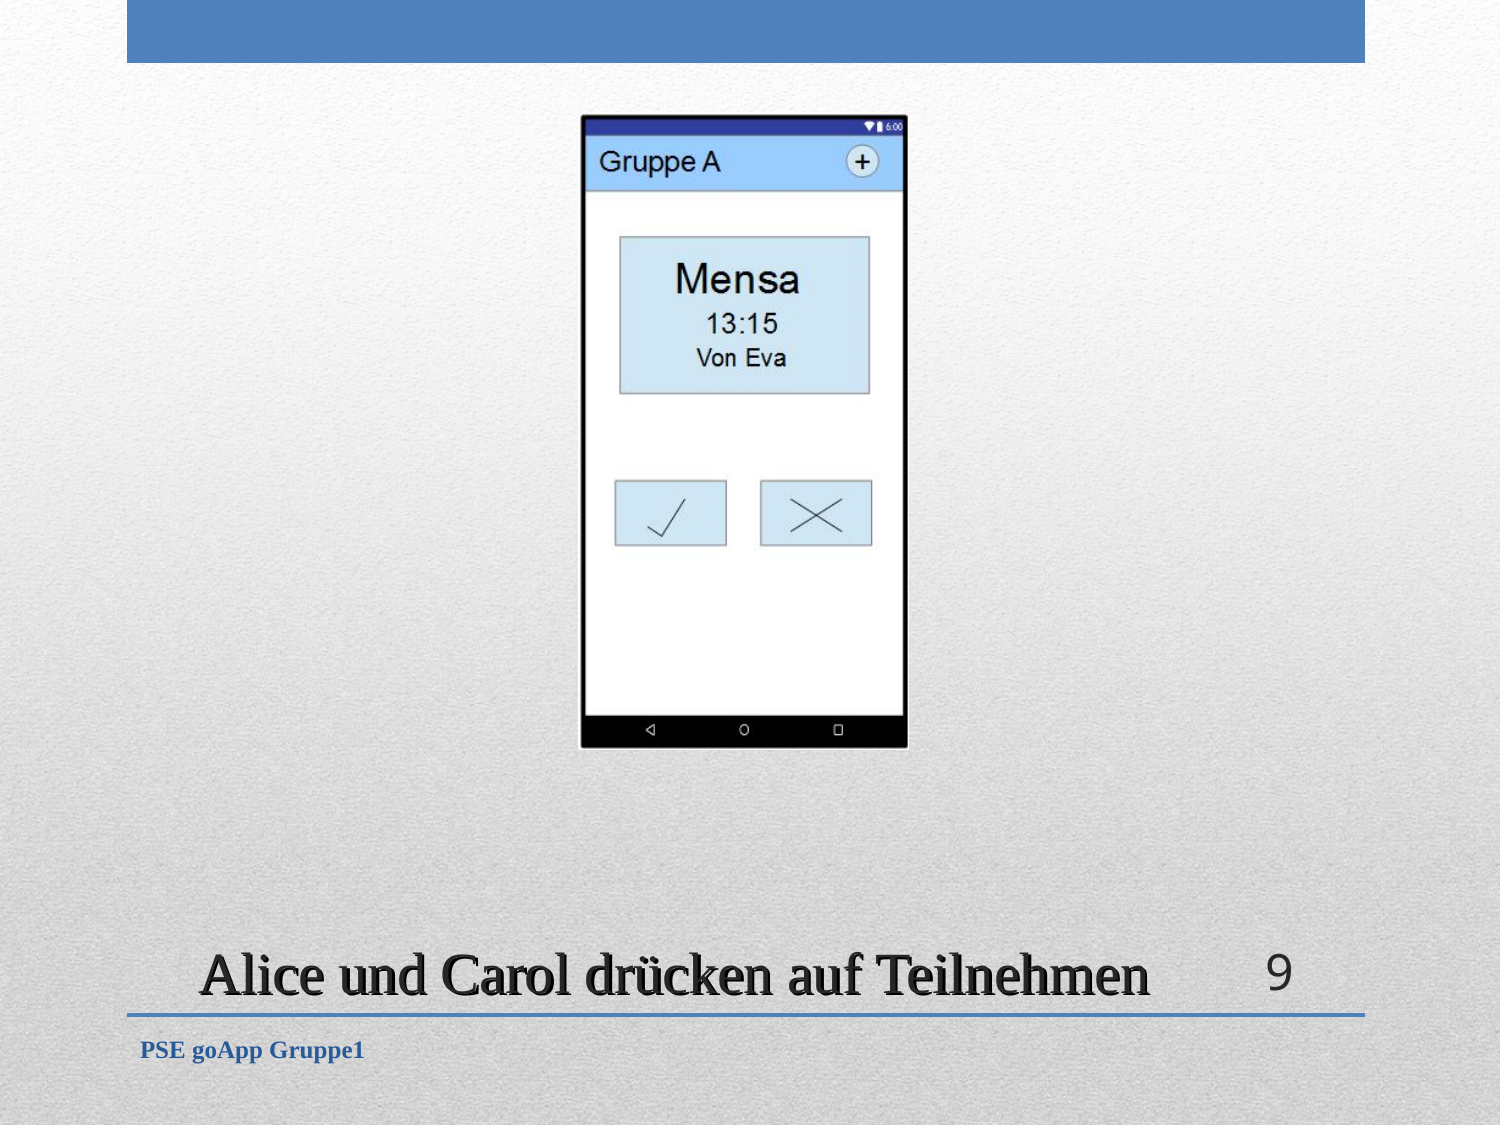

# Alice und Carol drücken auf Teilnehmen
PSE goApp Gruppe1